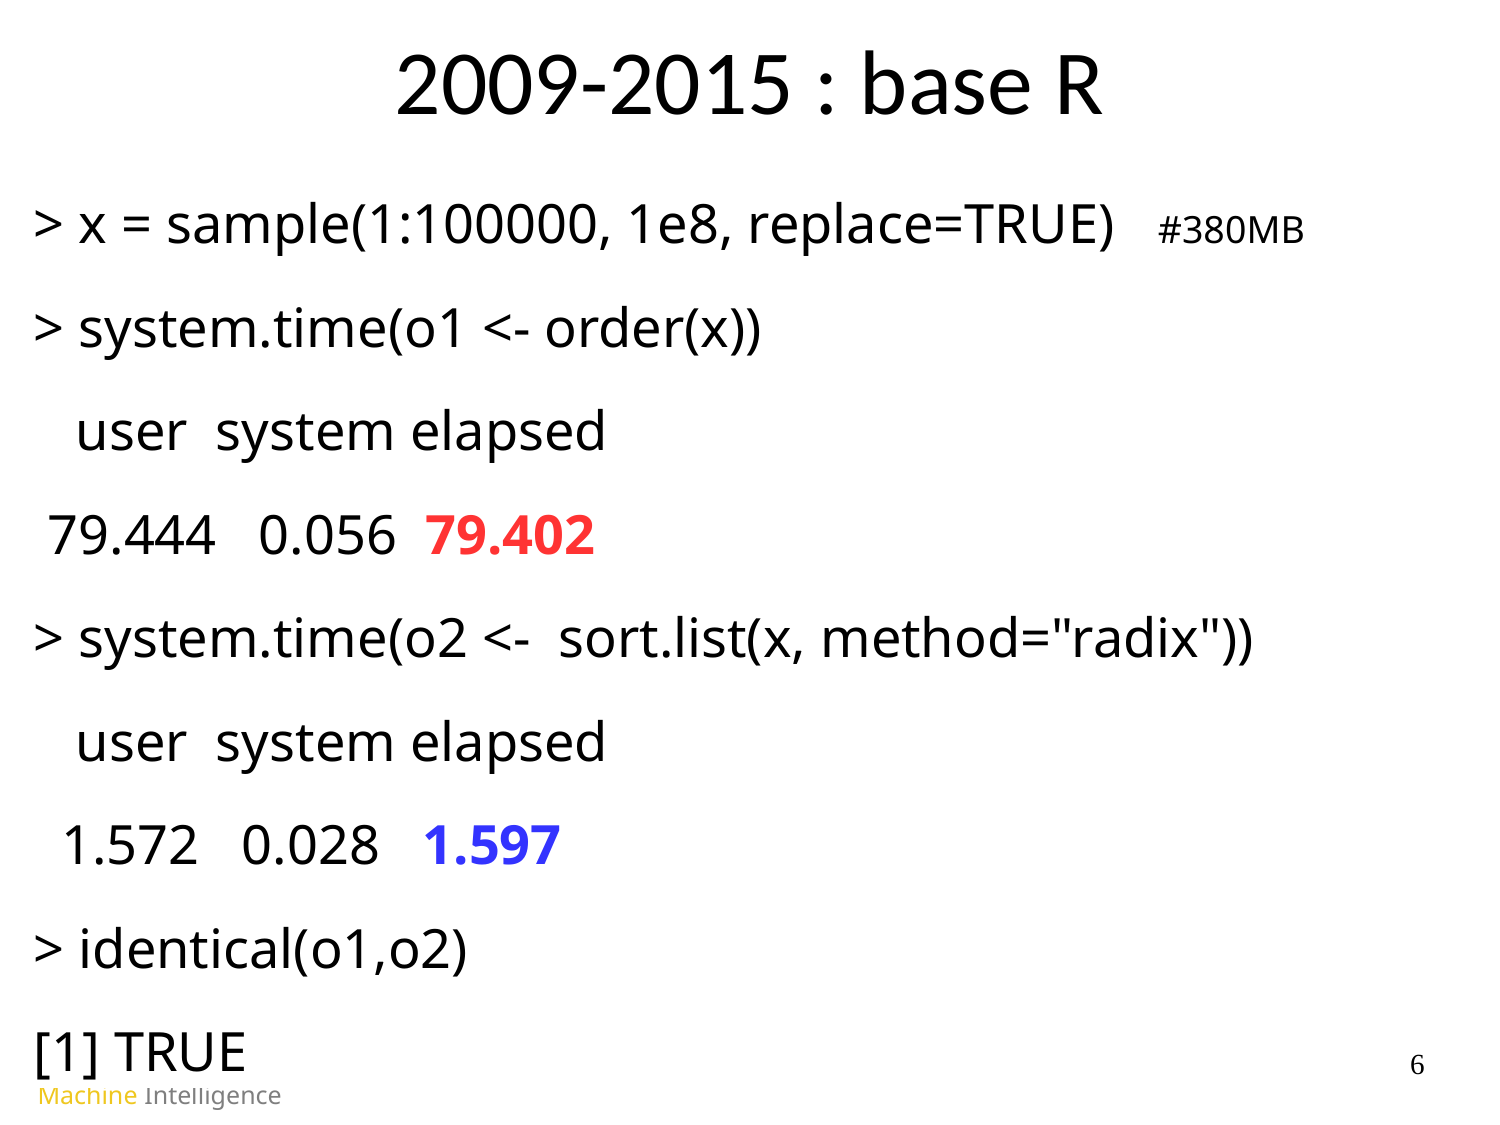

2009-2015 : base R
# > x = sample(1:100000, 1e8, replace=TRUE) #380MB
> system.time(o1 <- order(x))
 user system elapsed
 79.444 0.056 79.402
> system.time(o2 <- sort.list(x, method="radix"))
 user system elapsed
 1.572 0.028 1.597
> identical(o1,o2)
[1] TRUE
6